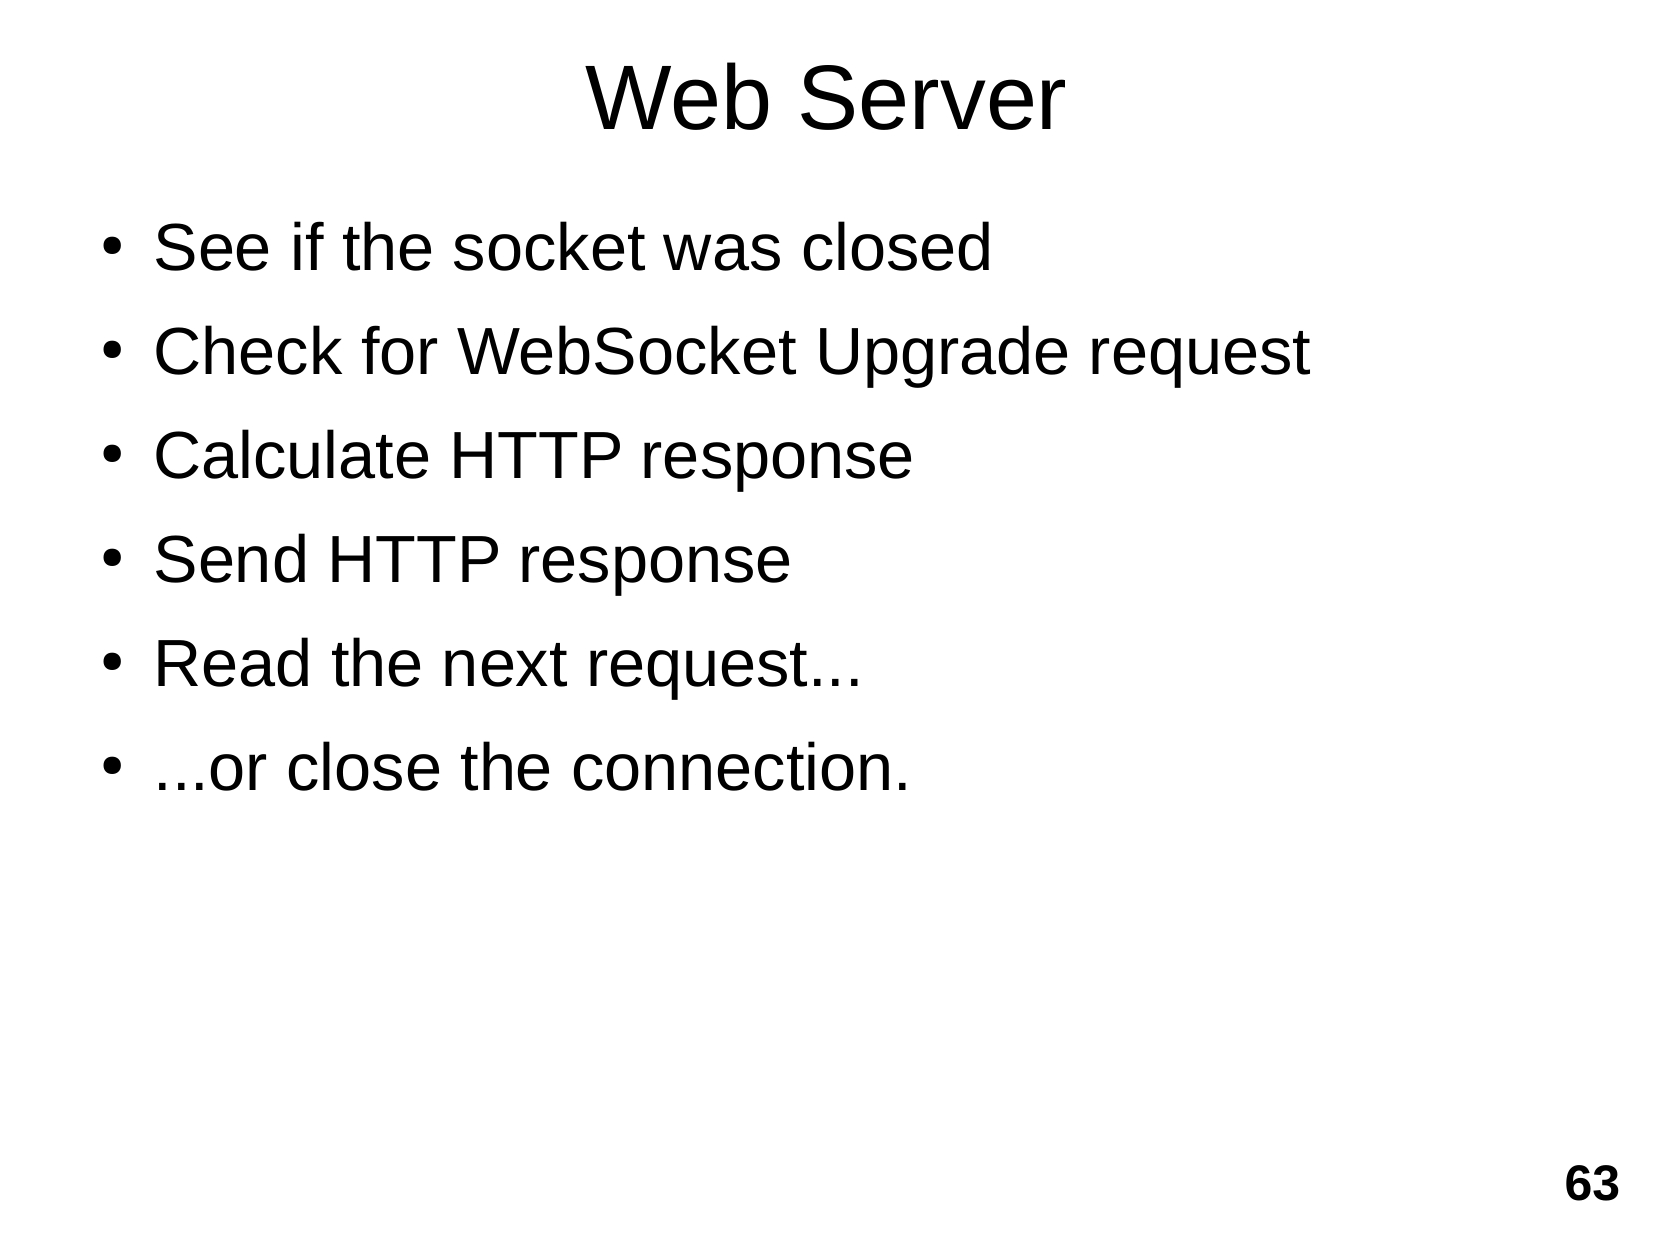

# Web Server
See if the socket was closed
Check for WebSocket Upgrade request
Calculate HTTP response
Send HTTP response
Read the next request...
...or close the connection.
63